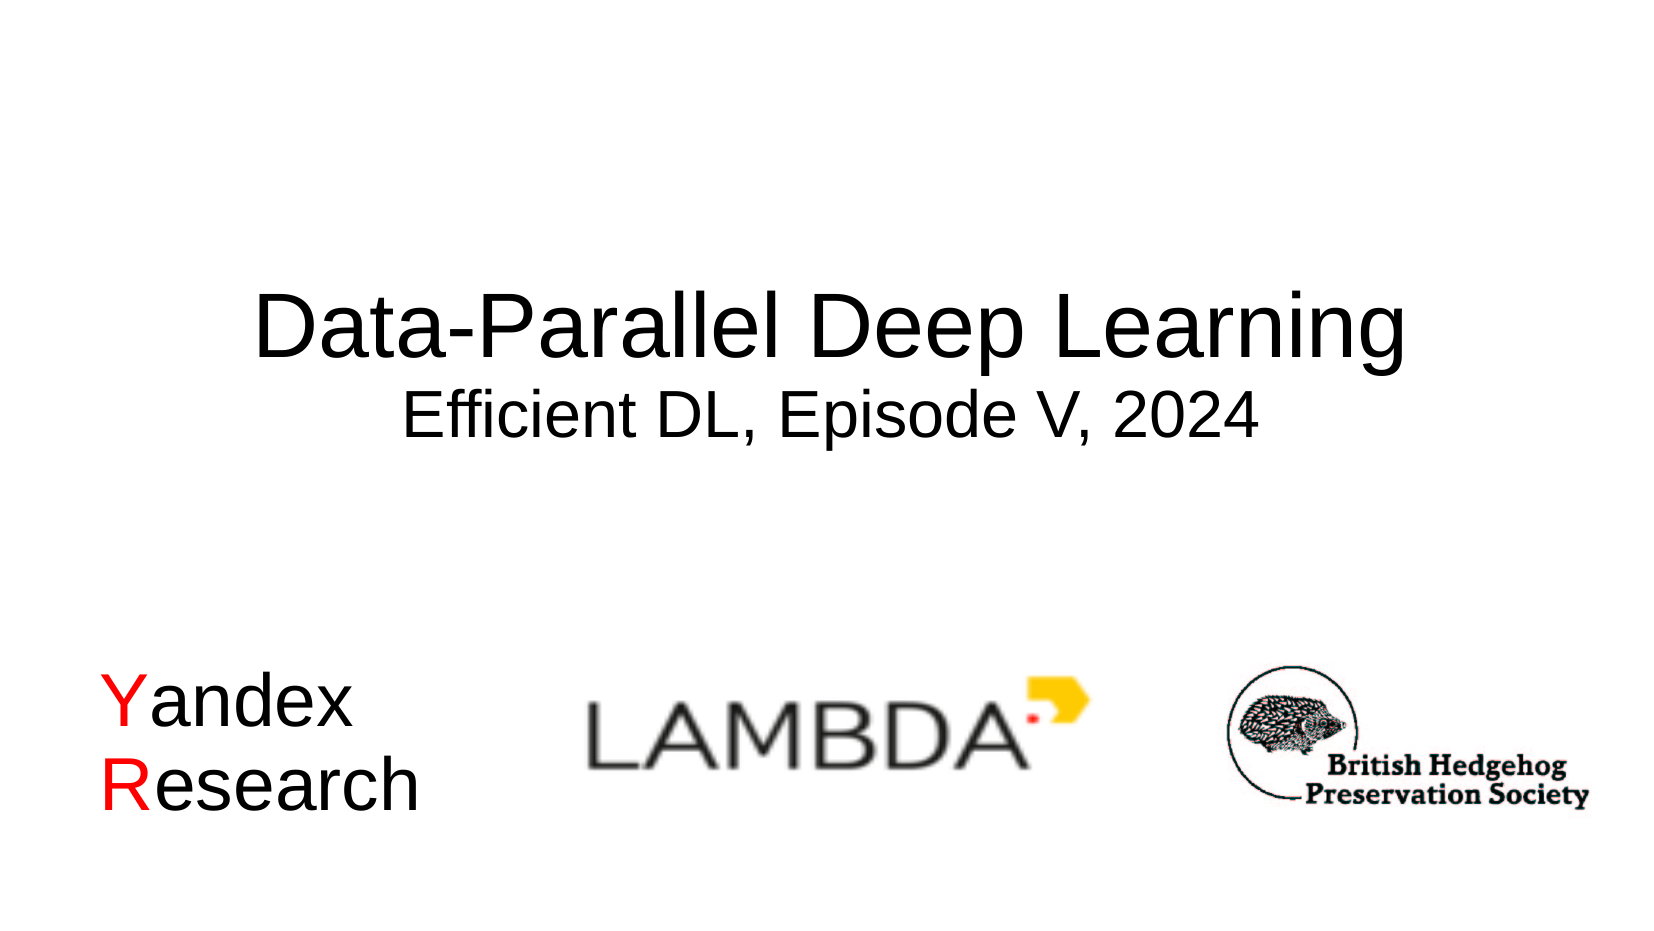

Data-Parallel Deep Learning
Efficient DL, Episode V, 2024
Yandex
Research